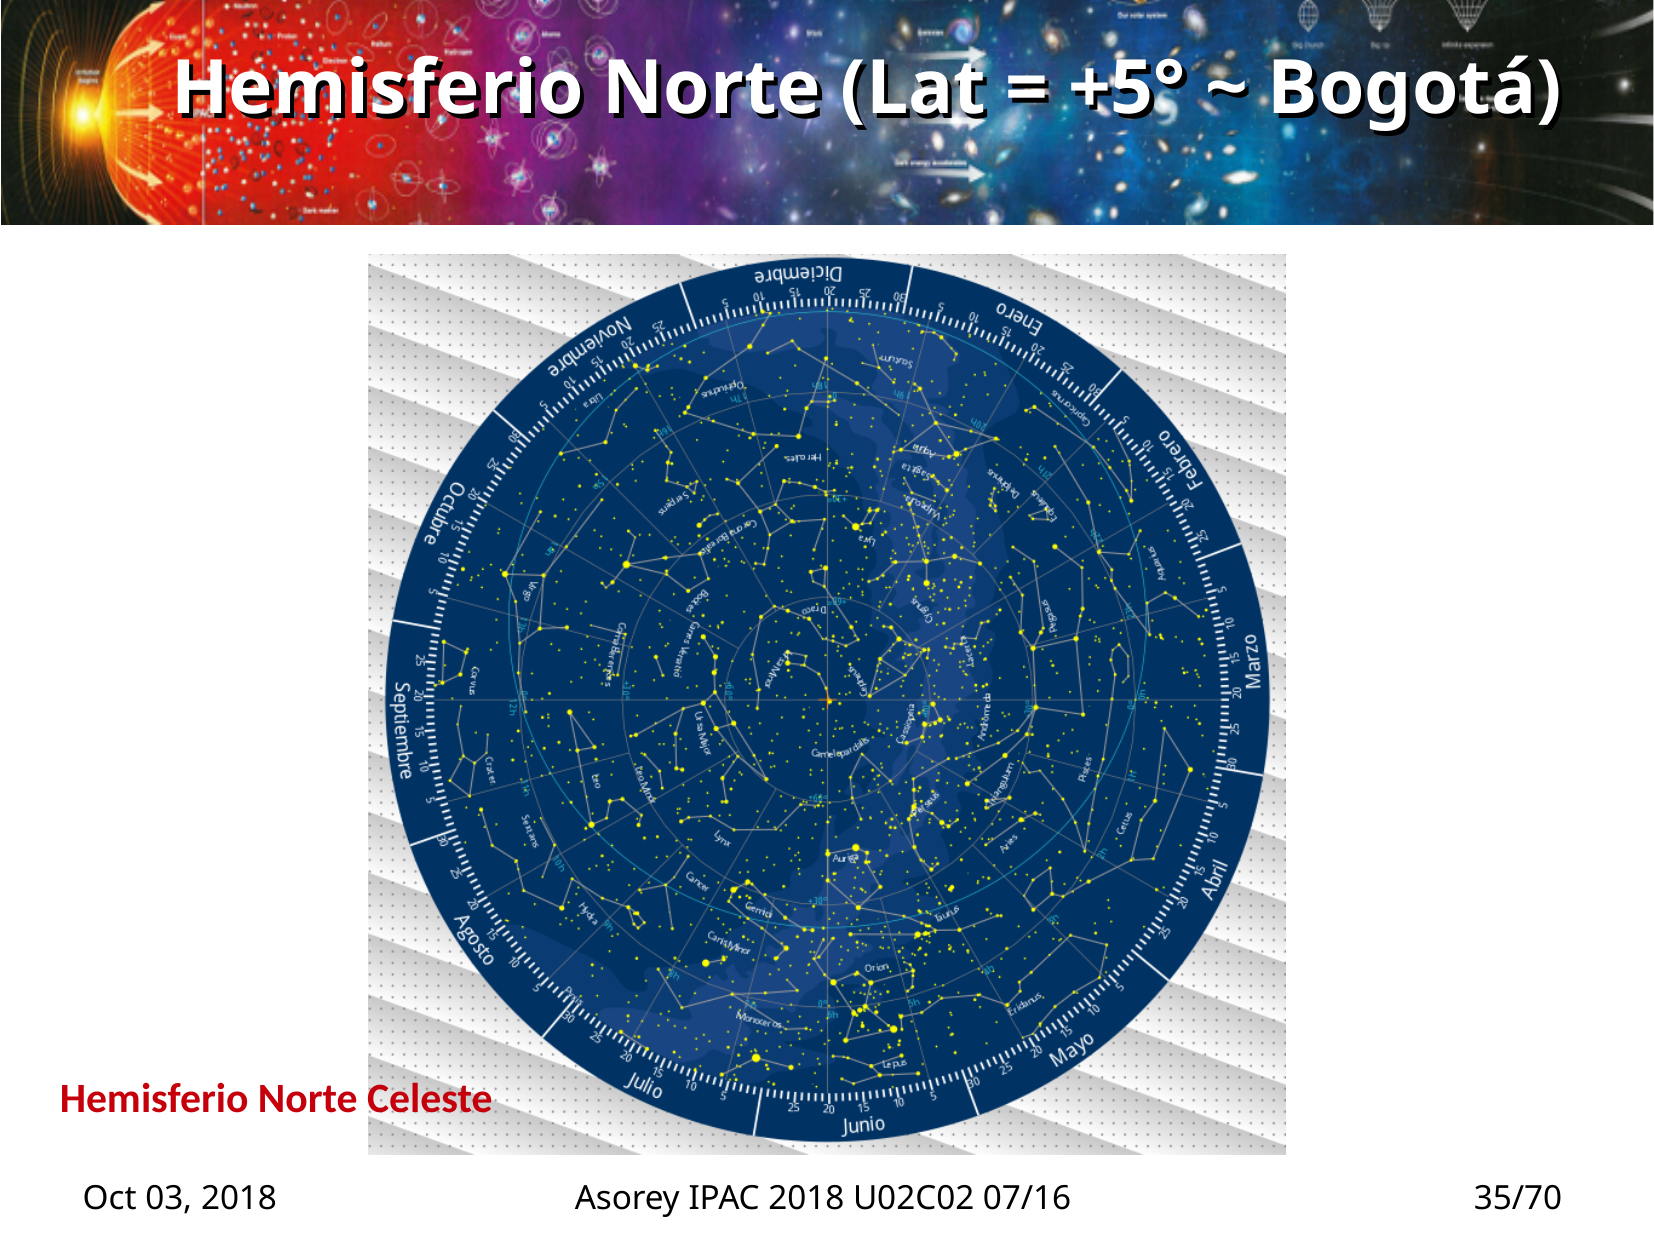

# Hemisferio Norte (Lat = +5° ~ Bogotá)
Hemisferio Norte Celeste
Oct 03, 2018
Asorey IPAC 2018 U02C02 07/16
35